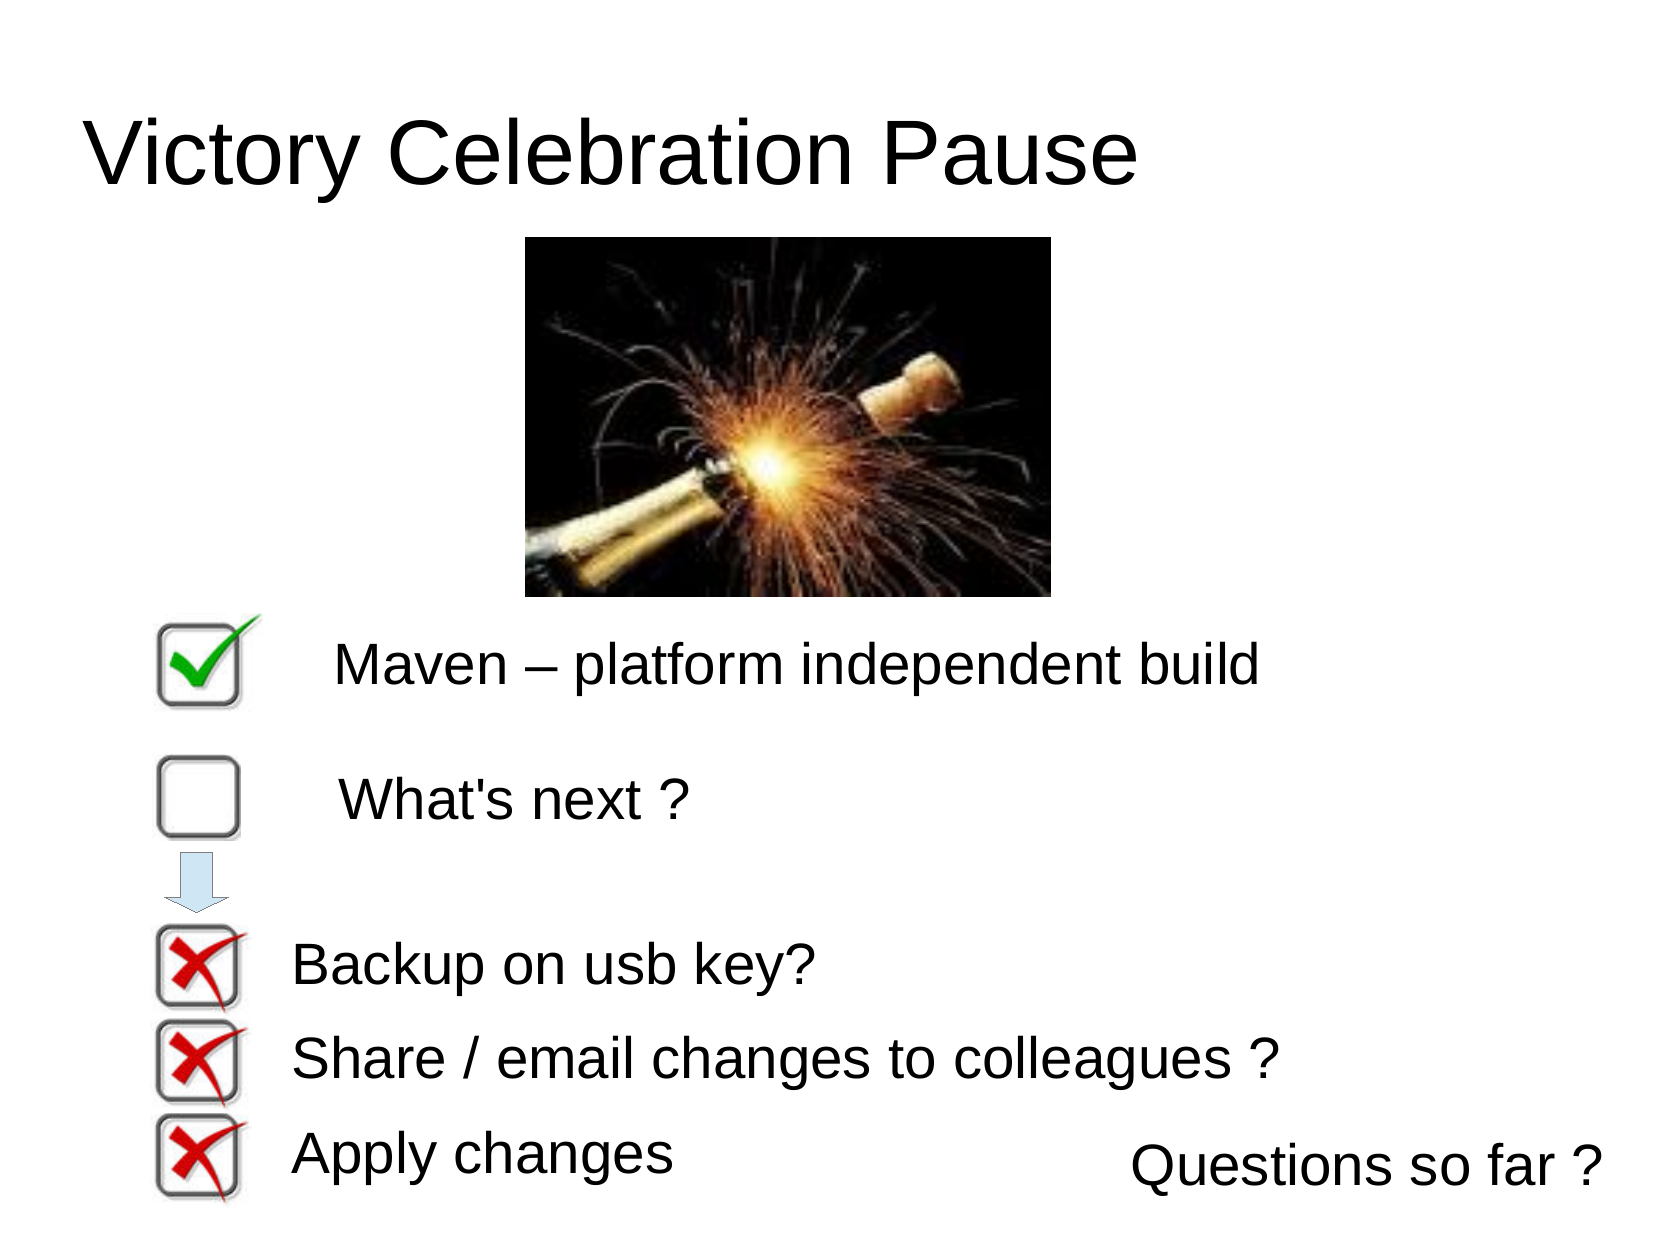

# Victory Celebration Pause
Maven – platform independent build
What's next ?
Backup on usb key?
Share / email changes to colleagues ?
Apply changes
Questions so far ?